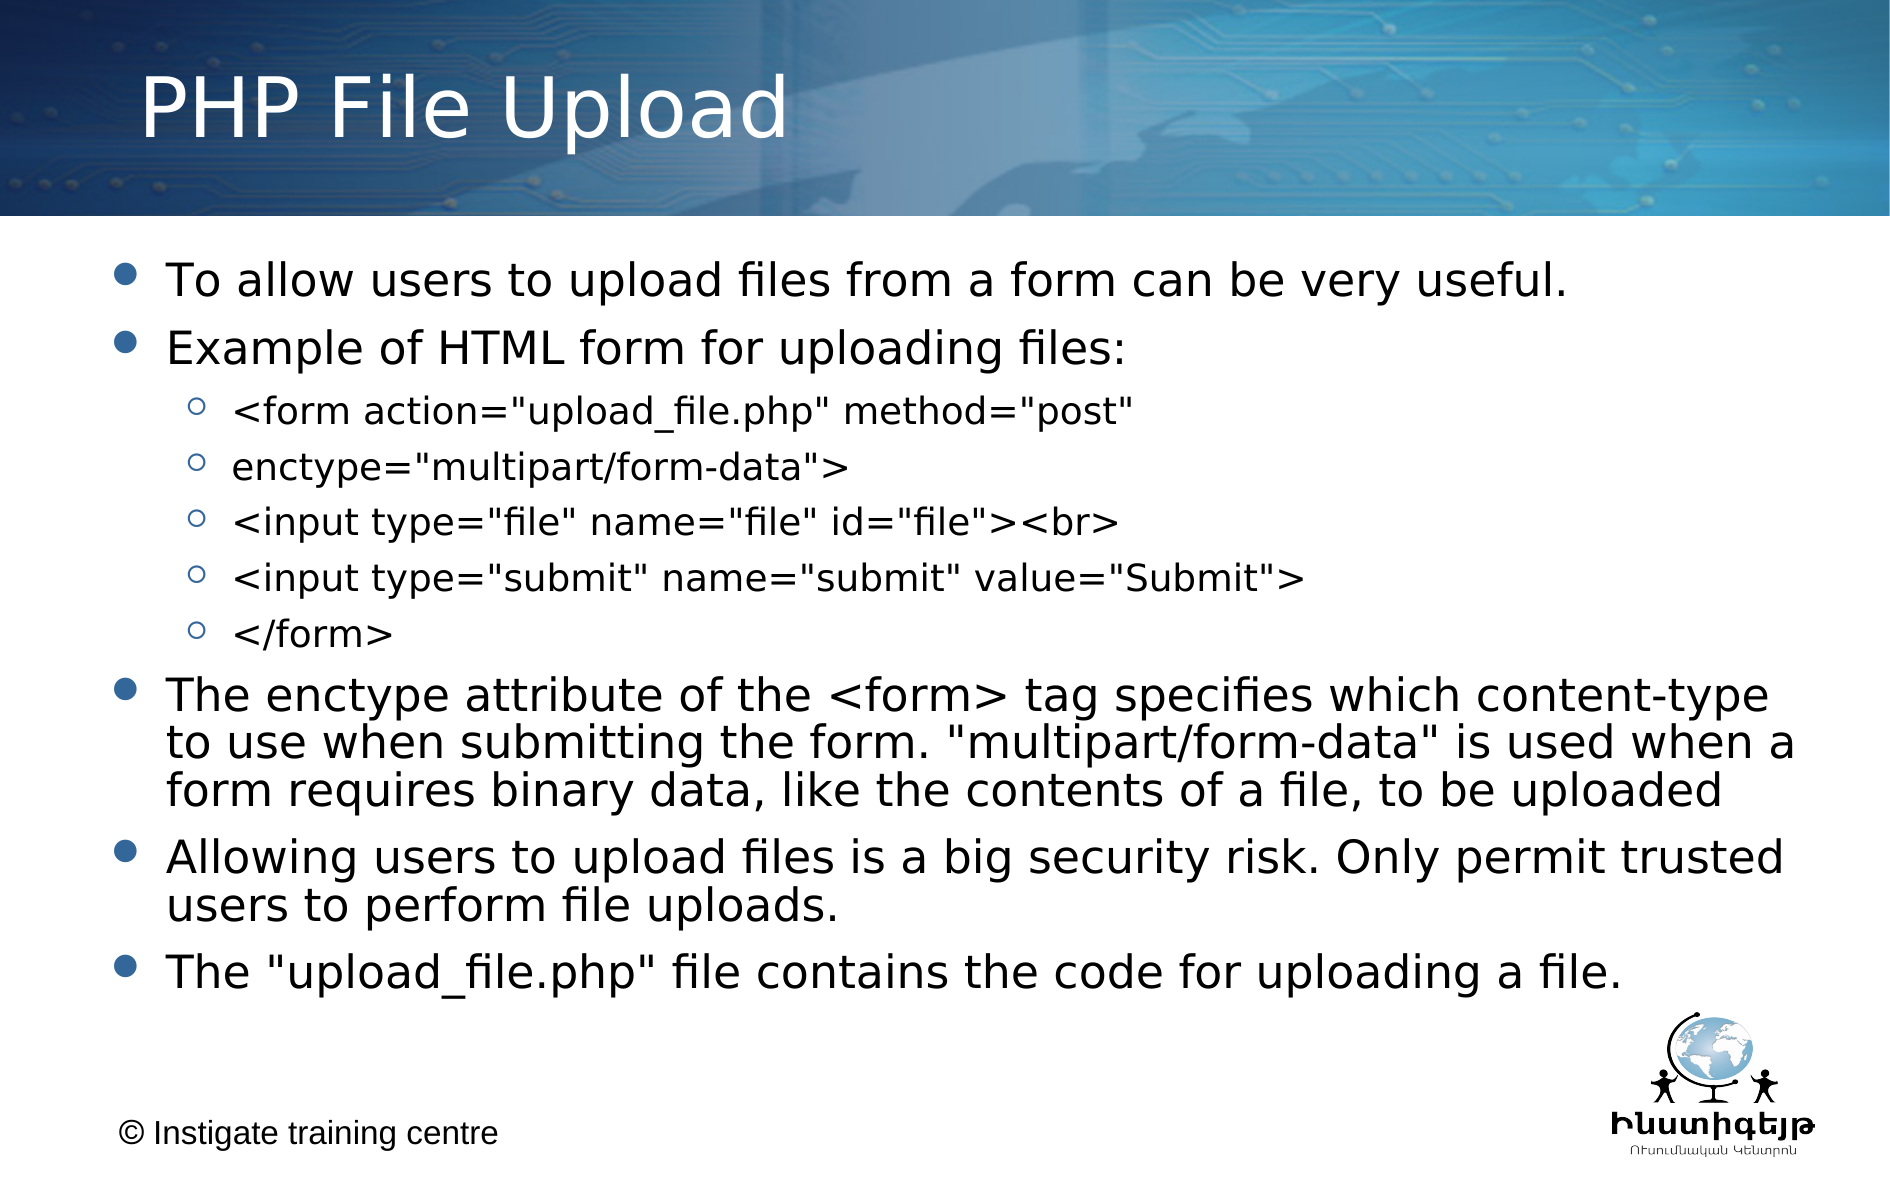

PHP File Upload
# To allow users to upload files from a form can be very useful.
Example of HTML form for uploading files:
<form action="upload_file.php" method="post"
enctype="multipart/form-data">
<input type="file" name="file" id="file"><br>
<input type="submit" name="submit" value="Submit">
</form>
The enctype attribute of the <form> tag specifies which content-type to use when submitting the form. "multipart/form-data" is used when a form requires binary data, like the contents of a file, to be uploaded
Allowing users to upload files is a big security risk. Only permit trusted users to perform file uploads.
The "upload_file.php" file contains the code for uploading a file.